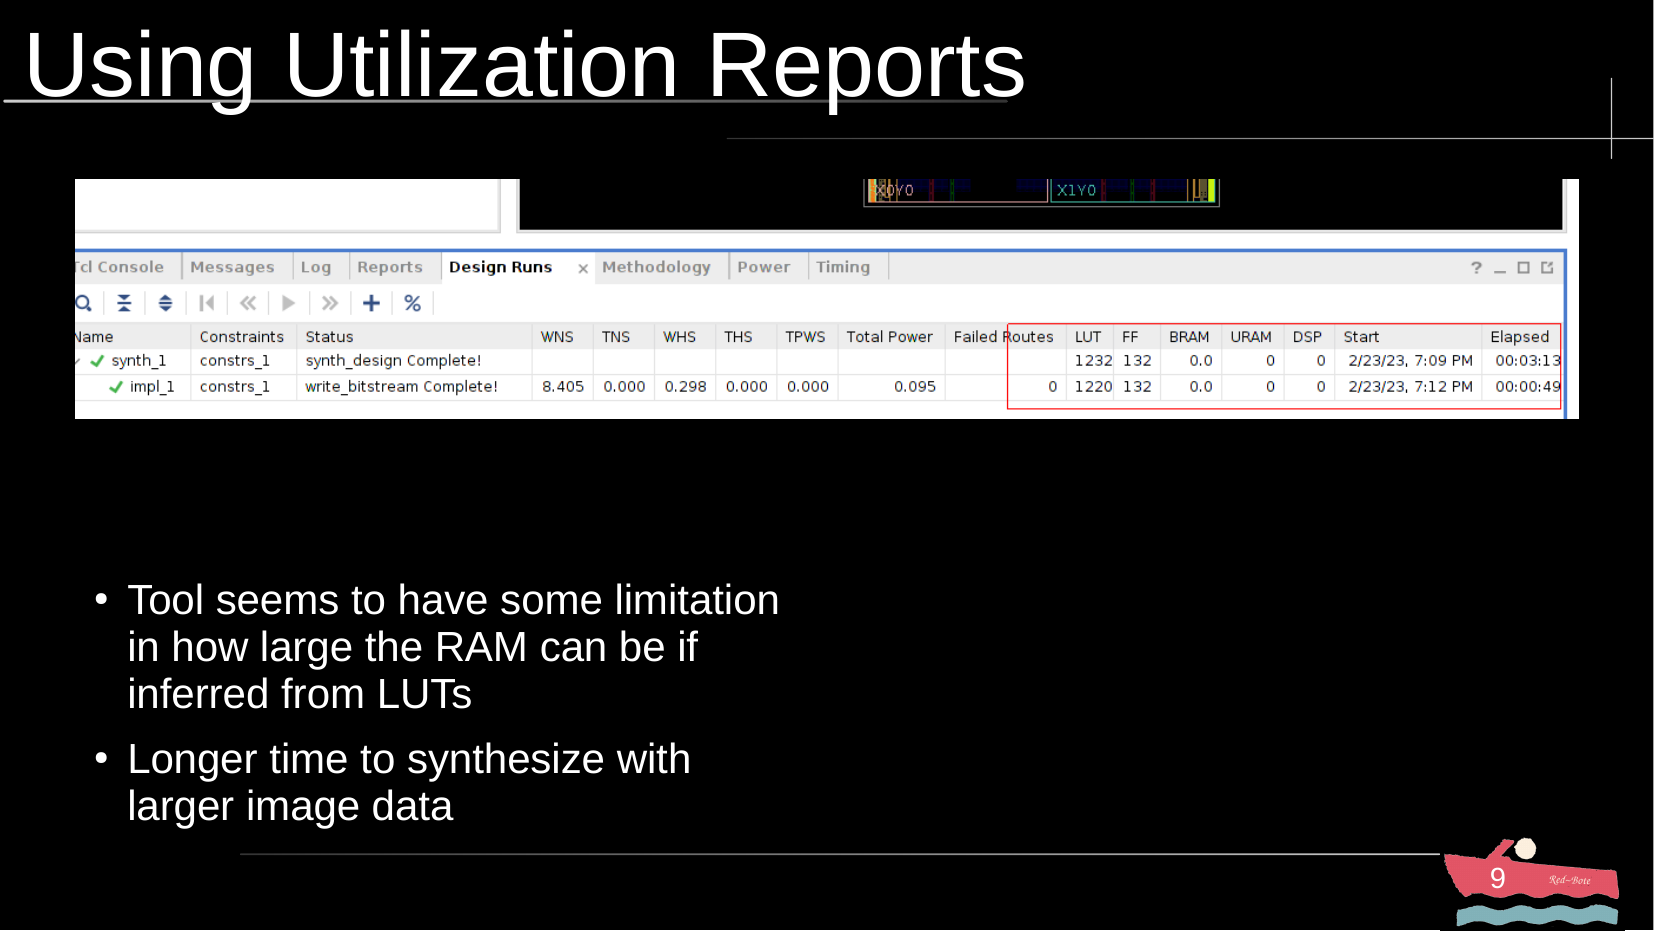

# Using Utilization Reports
Tool seems to have some limitation in how large the RAM can be if inferred from LUTs
Longer time to synthesize with larger image data
9